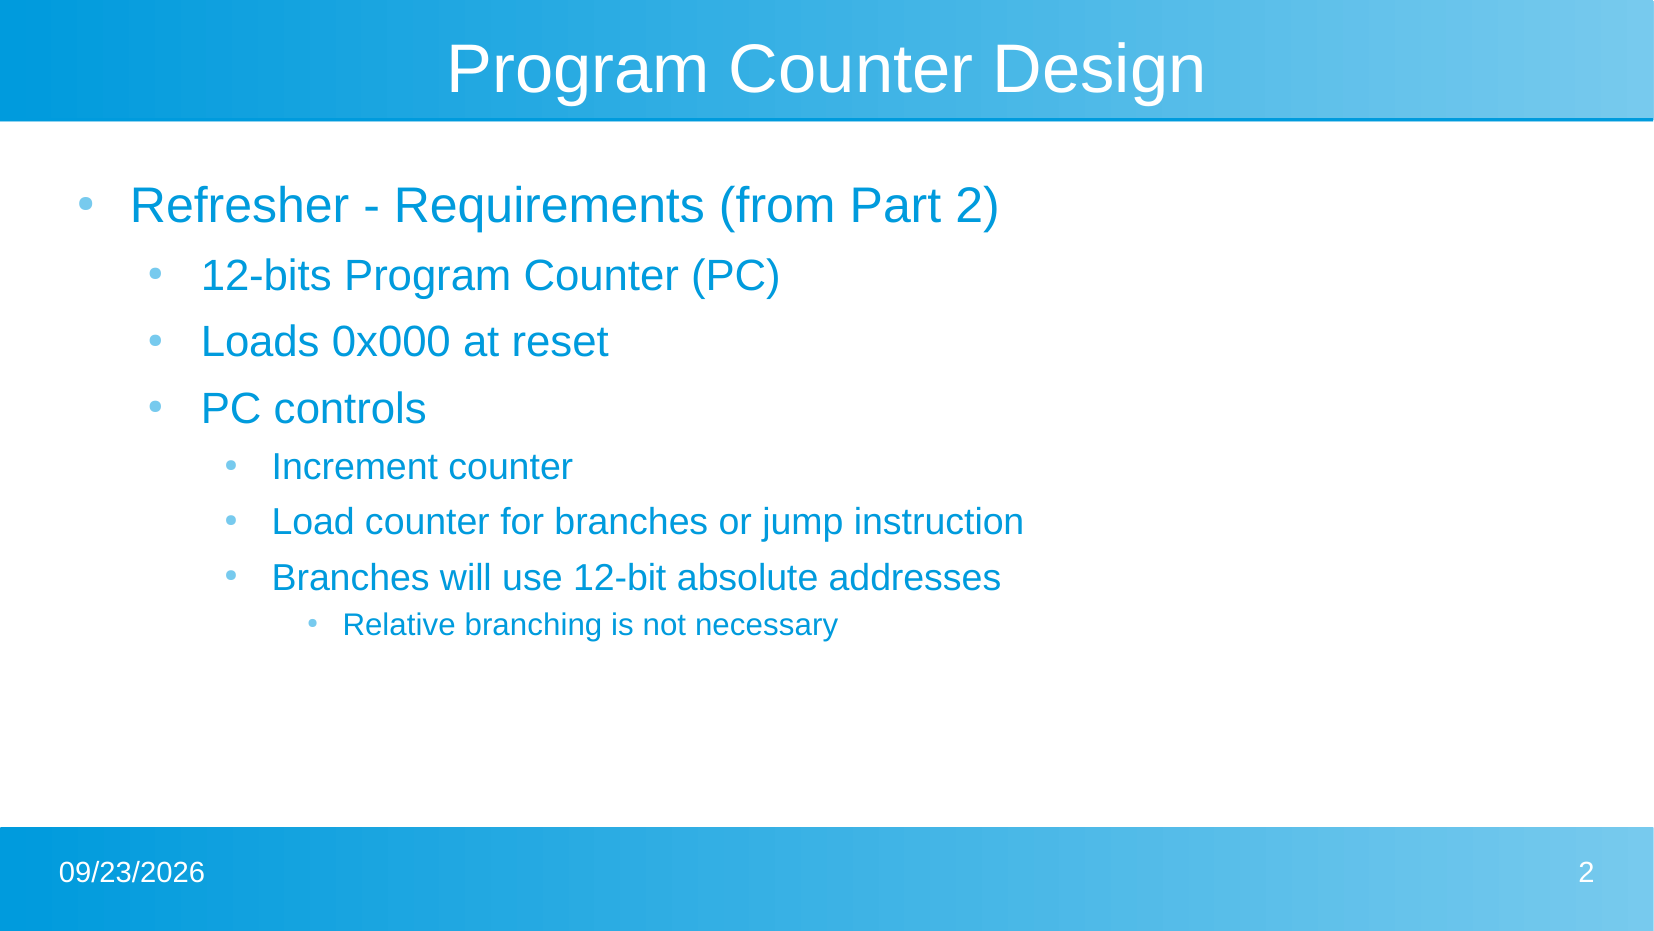

# Program Counter Design
Refresher - Requirements (from Part 2)
12-bits Program Counter (PC)
Loads 0x000 at reset
PC controls
Increment counter
Load counter for branches or jump instruction
Branches will use 12-bit absolute addresses
Relative branching is not necessary
2